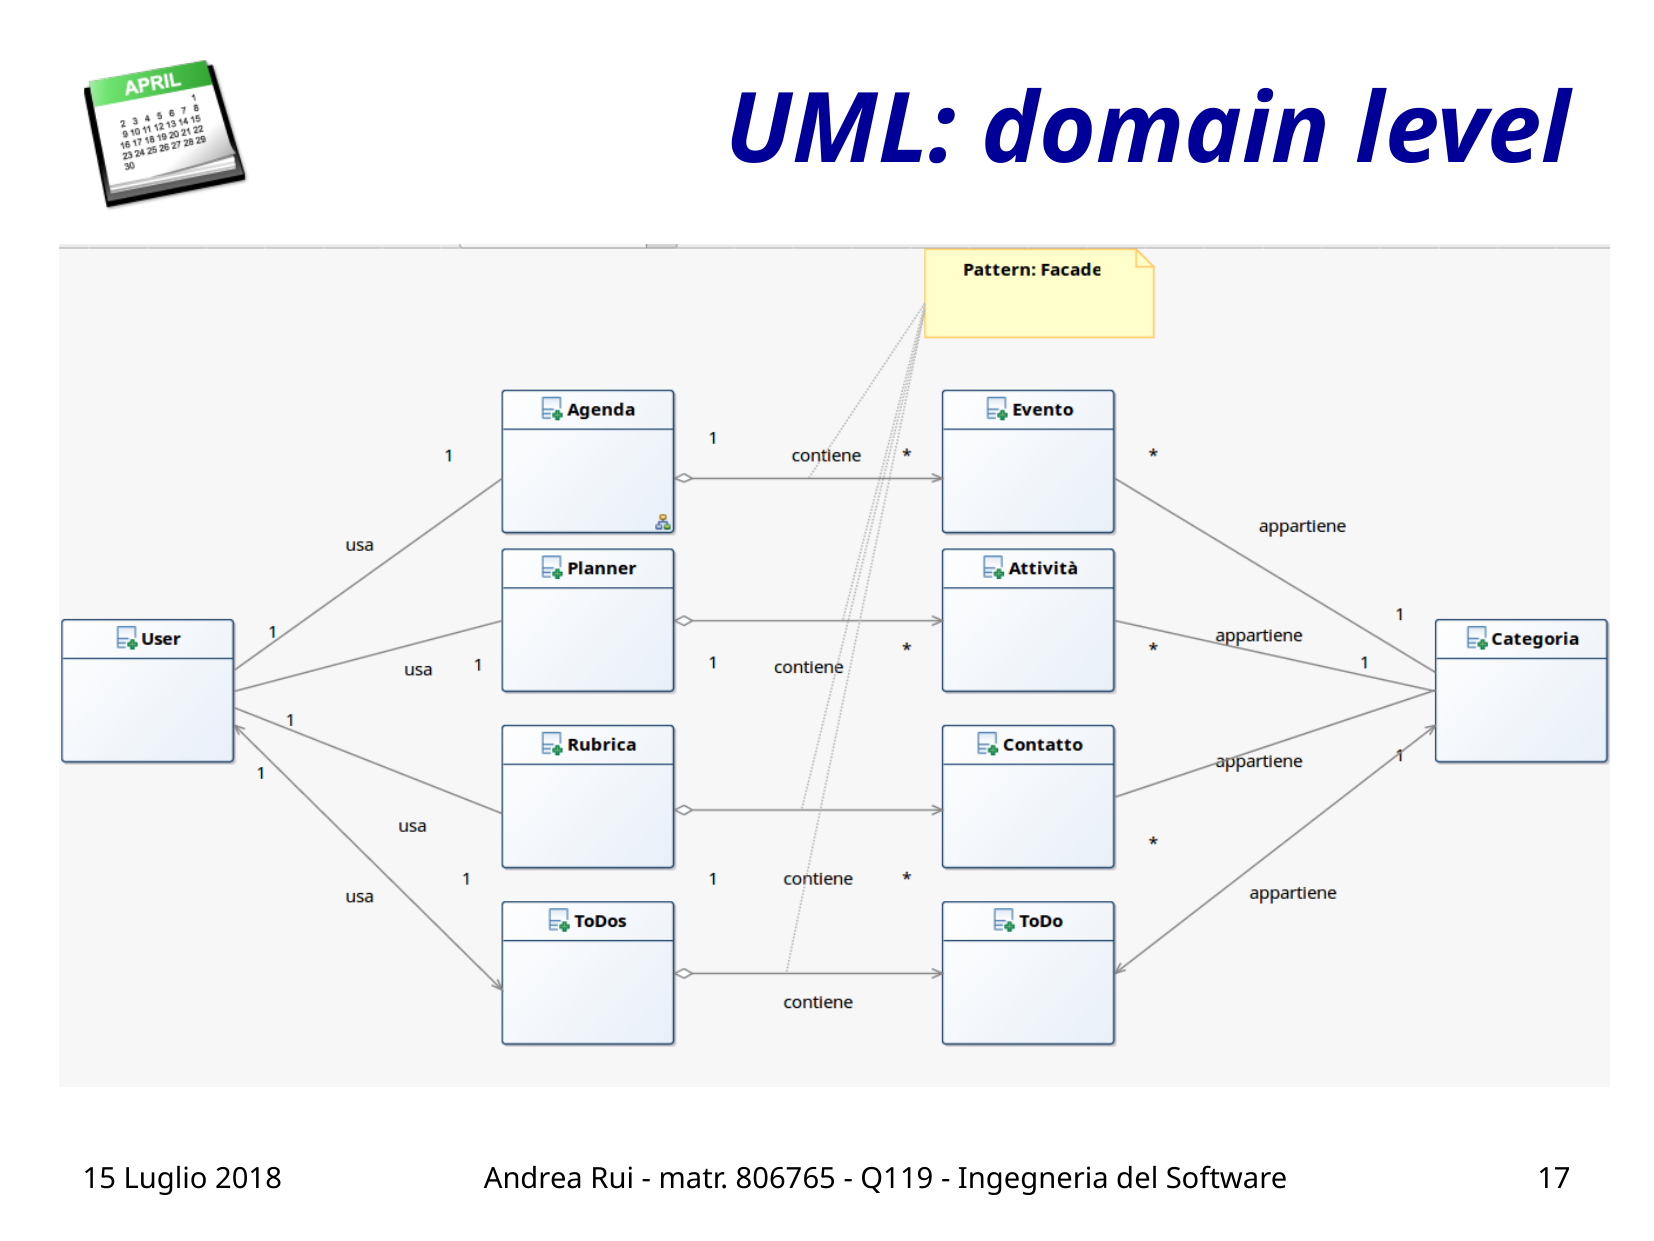

# UML: domain level
15 Luglio 2018
Andrea Rui - matr. 806765 - Q119 - Ingegneria del Software
17